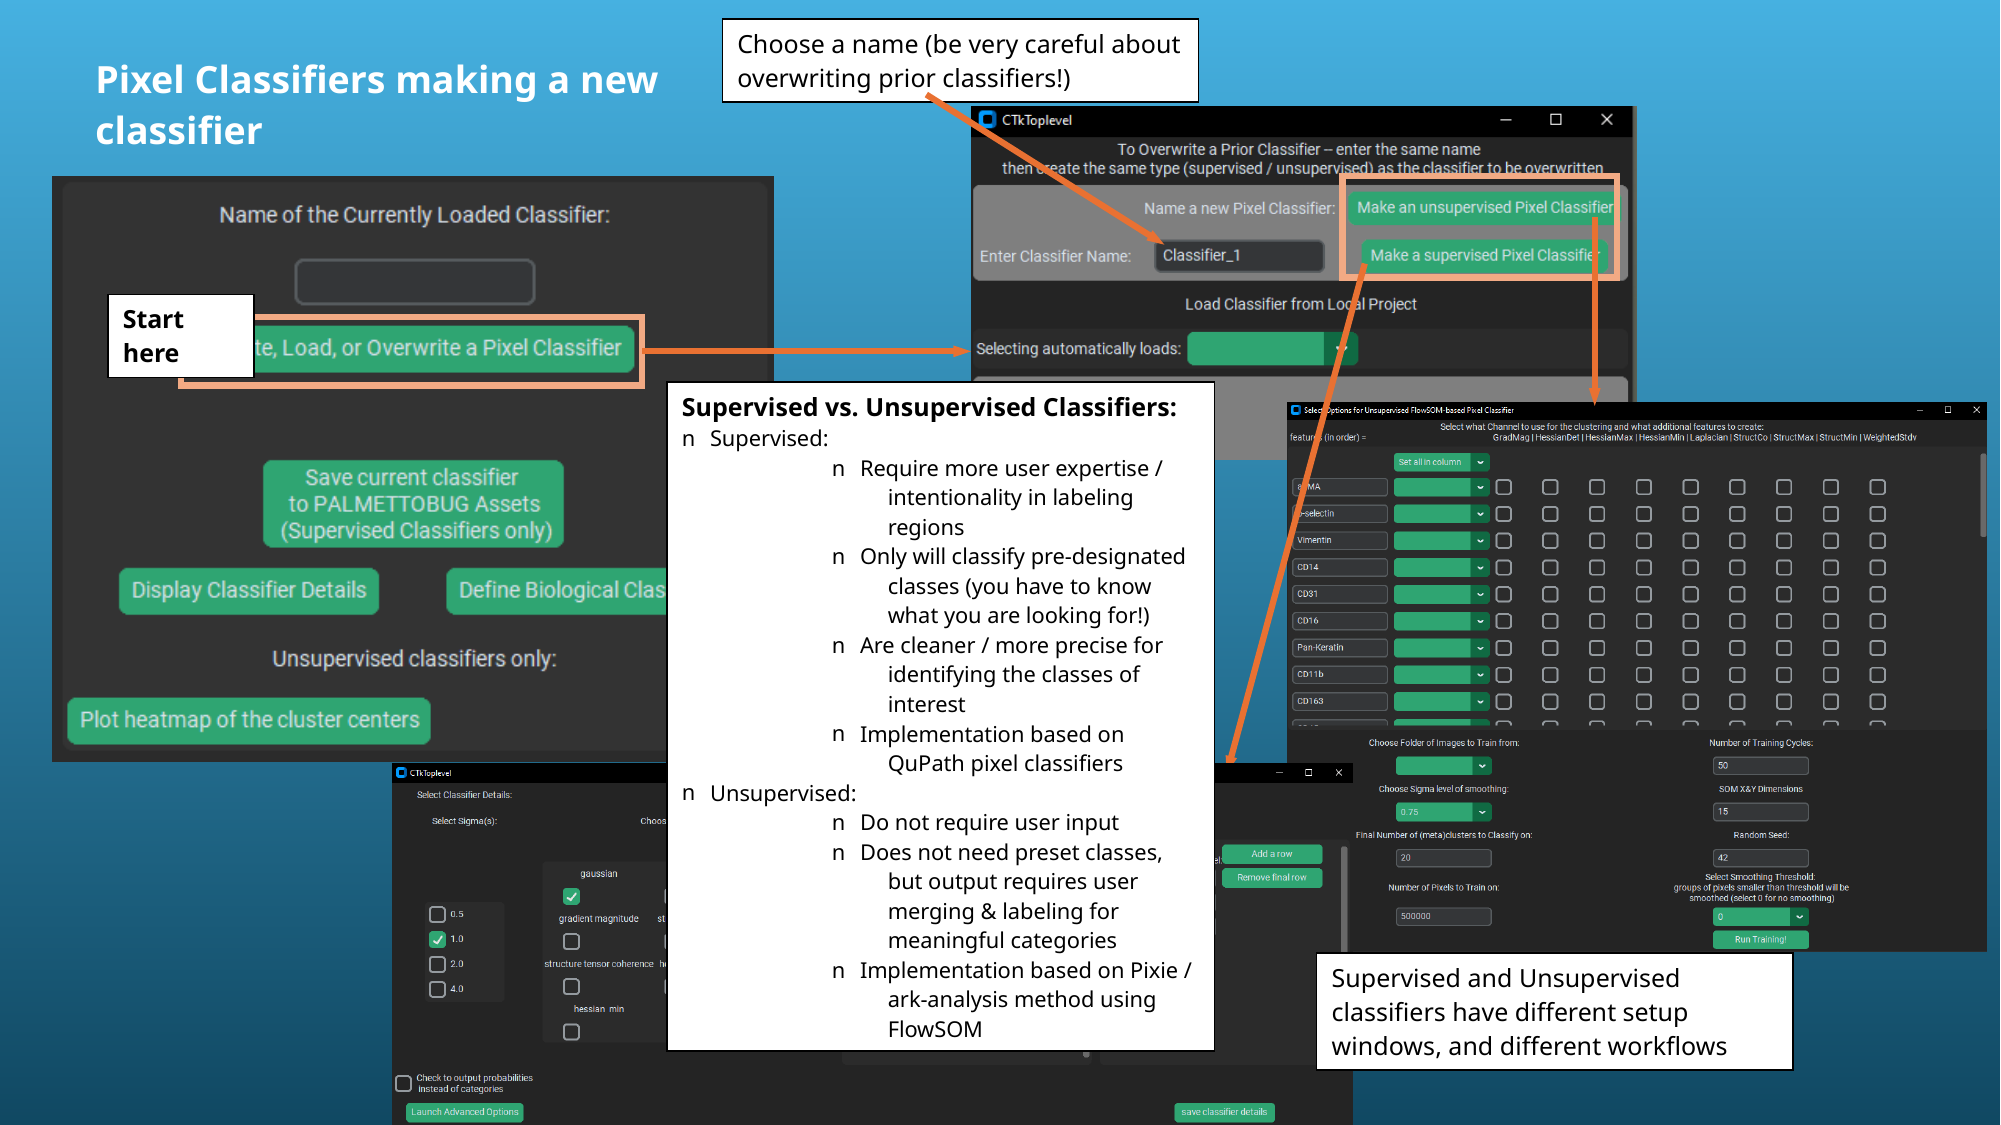

Choose a name (be very careful about overwriting prior classifiers!)
Pixel Classifiers making a new classifier
Start here
Supervised vs. Unsupervised Classifiers:
Supervised:
Require more user expertise / intentionality in labeling regions
Only will classify pre-designated classes (you have to know what you are looking for!)
Are cleaner / more precise for identifying the classes of interest
Implementation based on QuPath pixel classifiers
Unsupervised:
Do not require user input
Does not need preset classes, but output requires user merging & labeling for meaningful categories
Implementation based on Pixie / ark-analysis method using FlowSOM
Supervised and Unsupervised classifiers have different setup windows, and different workflows